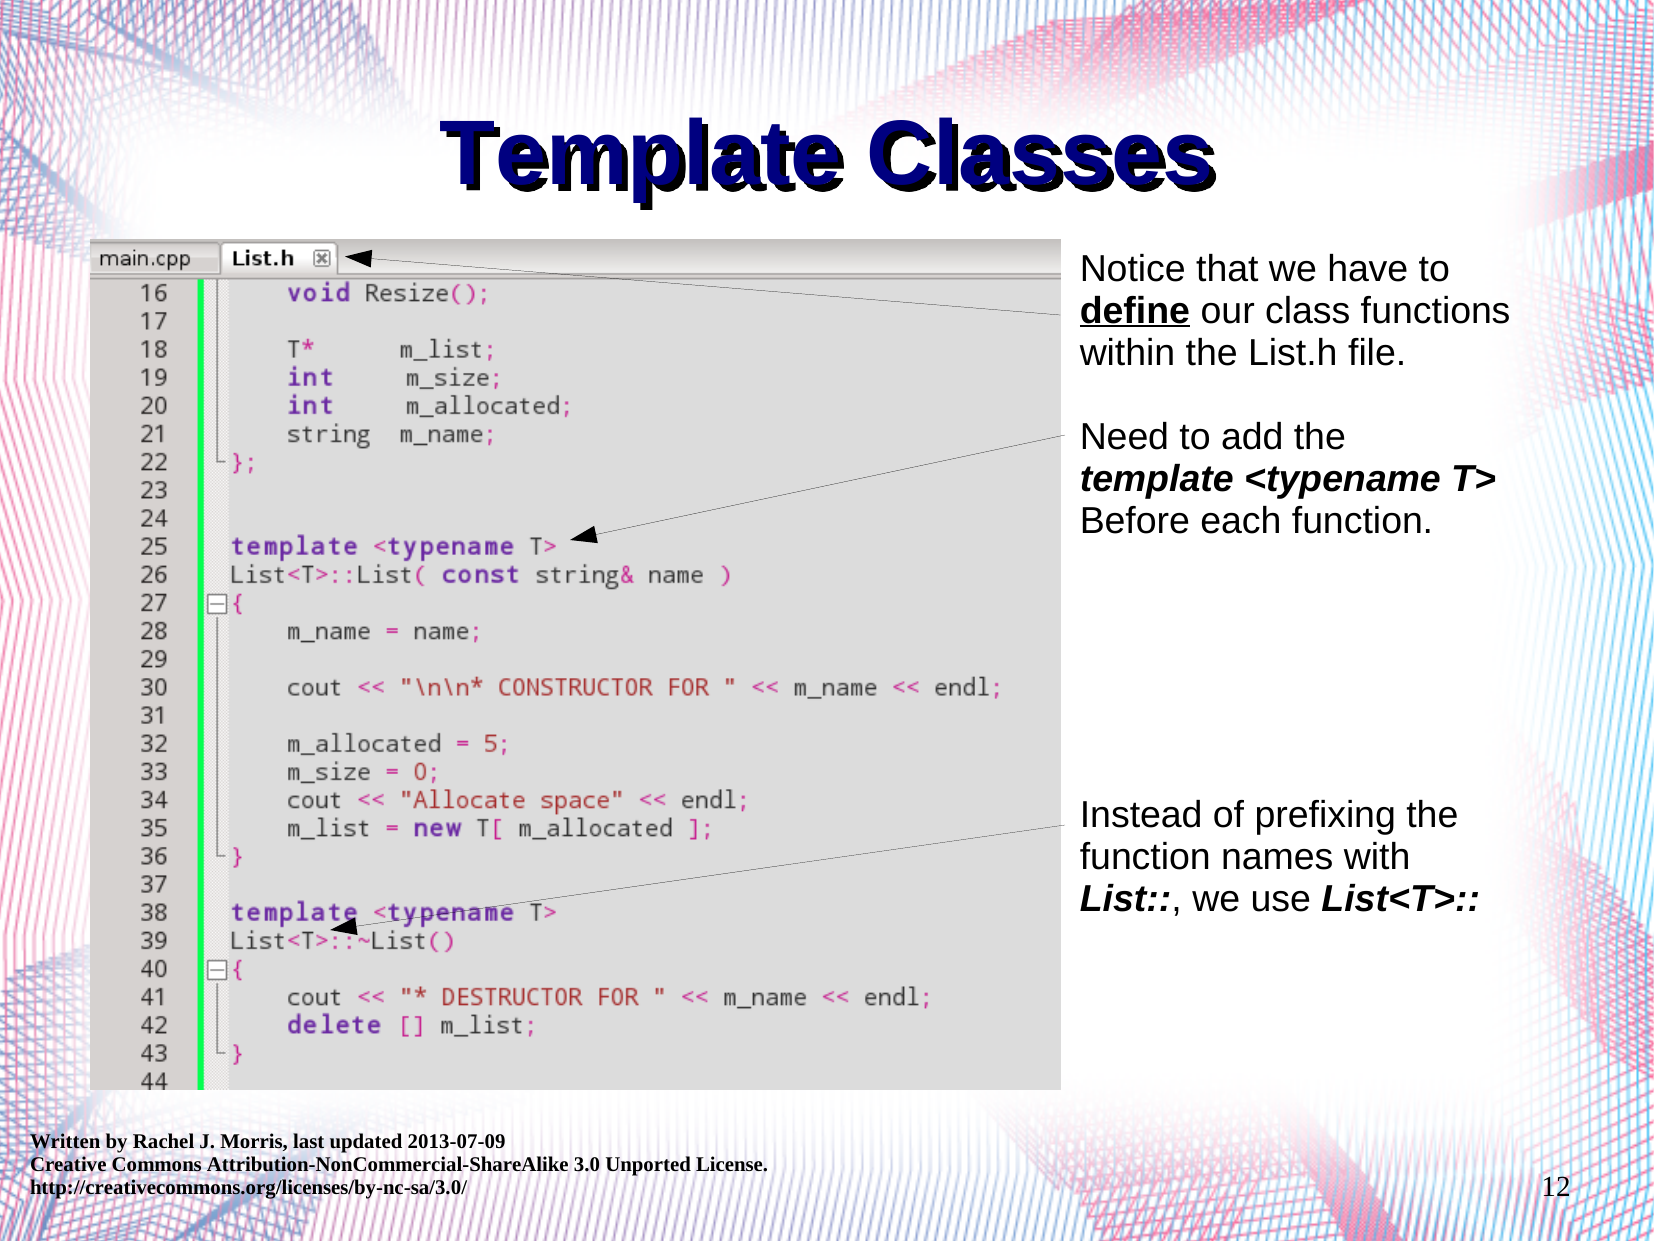

# Template Classes
Notice that we have to define our class functions within the List.h file.
Need to add the
template <typename T>
Before each function.
Instead of prefixing the function names with List::, we use List<T>::
12